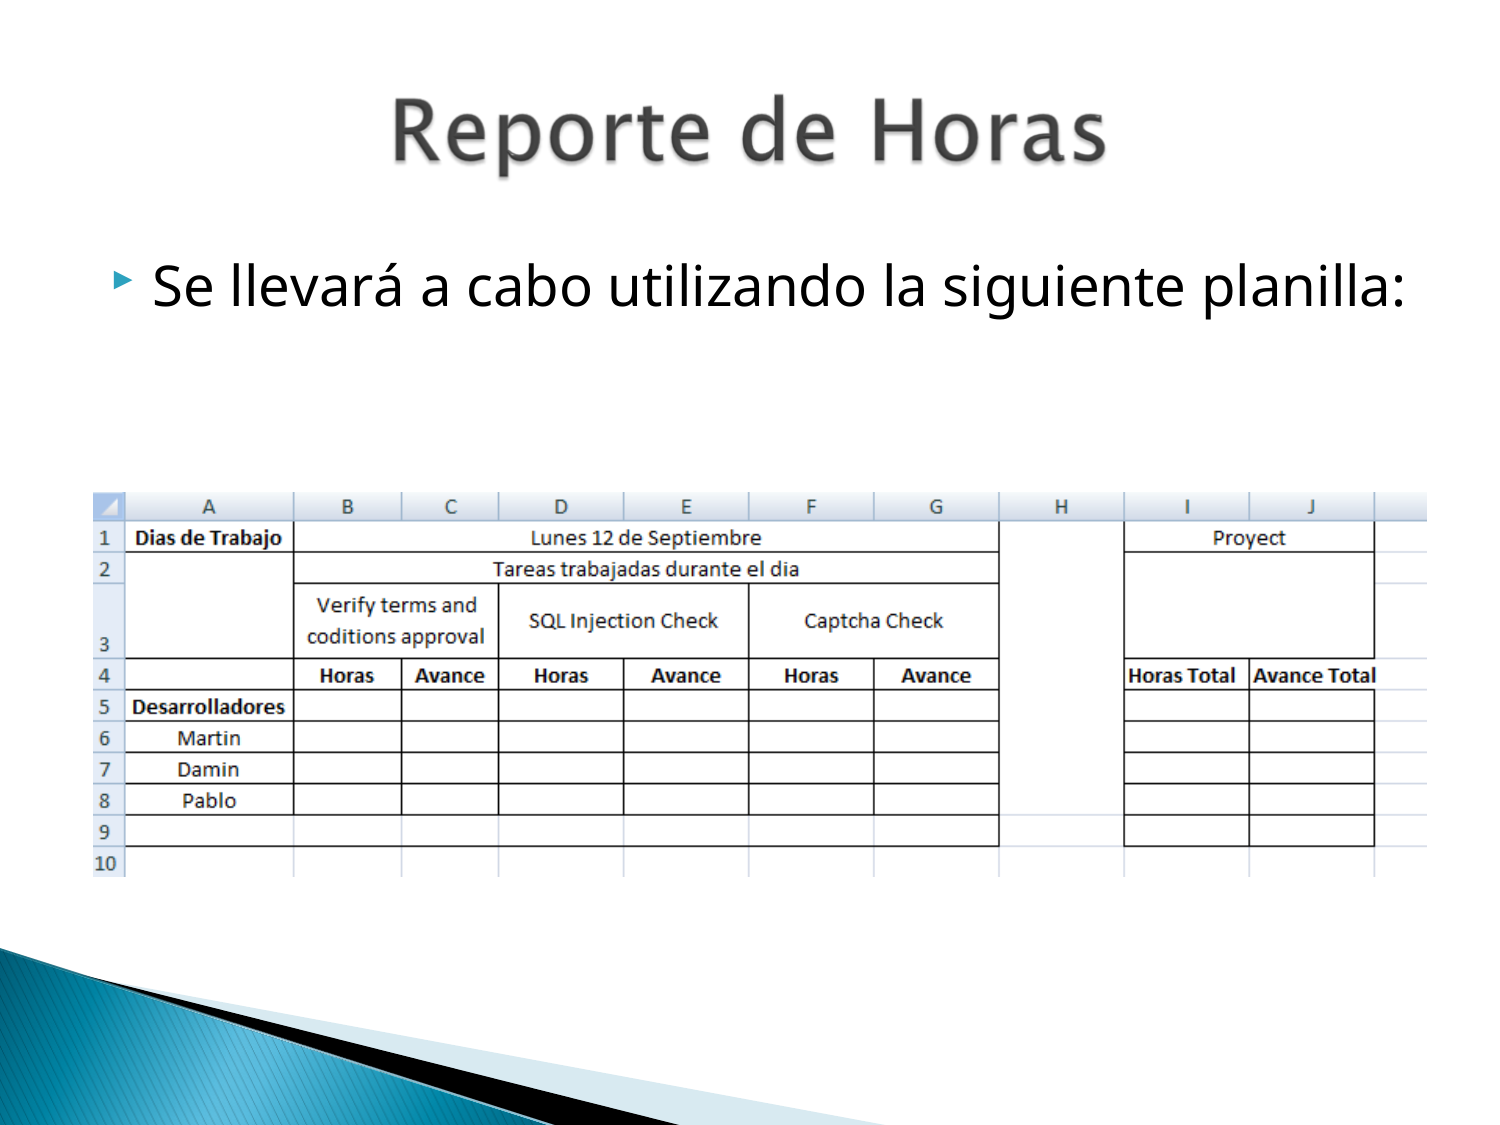

# Se llevará a cabo utilizando la siguiente planilla: